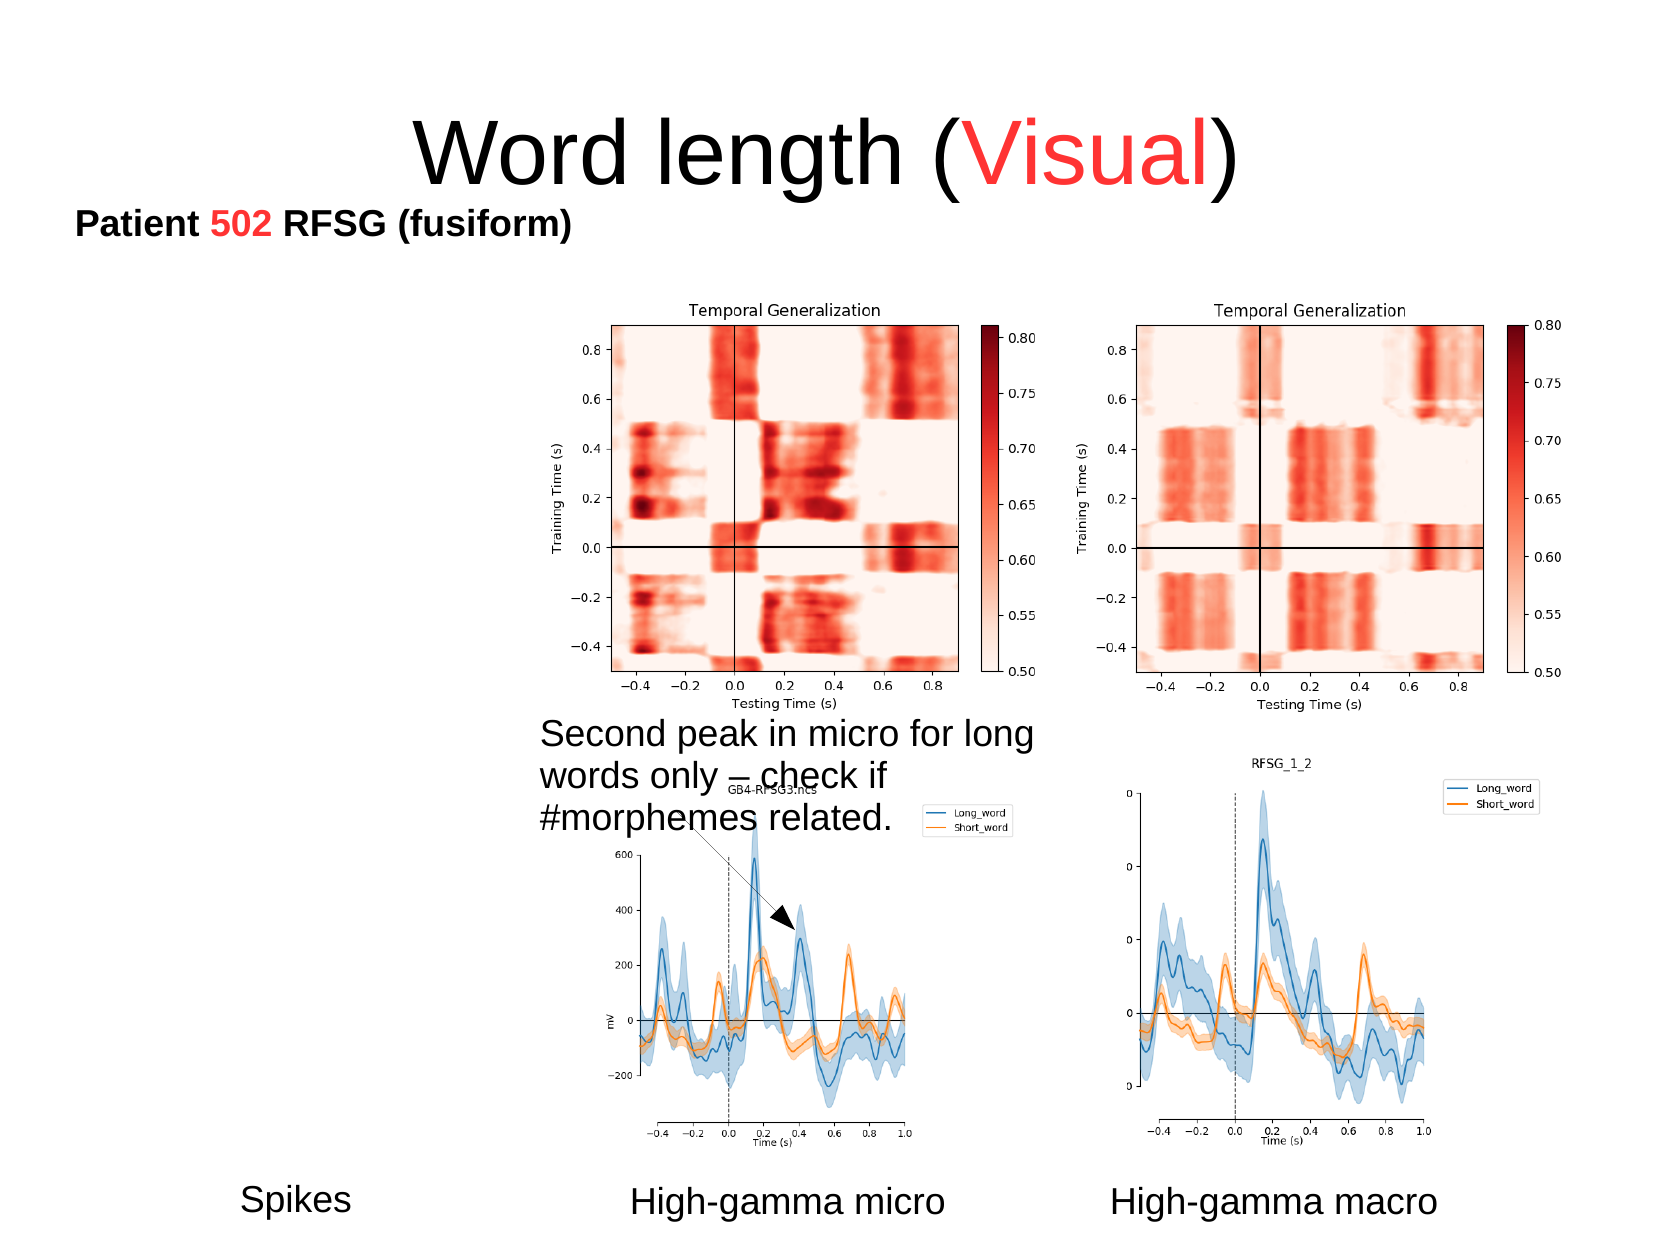

# Word length (Visual)
Patient 502 RFSG (fusiform)
Second peak in micro for long words only – check if #morphemes related.
Spikes
High-gamma micro
High-gamma macro